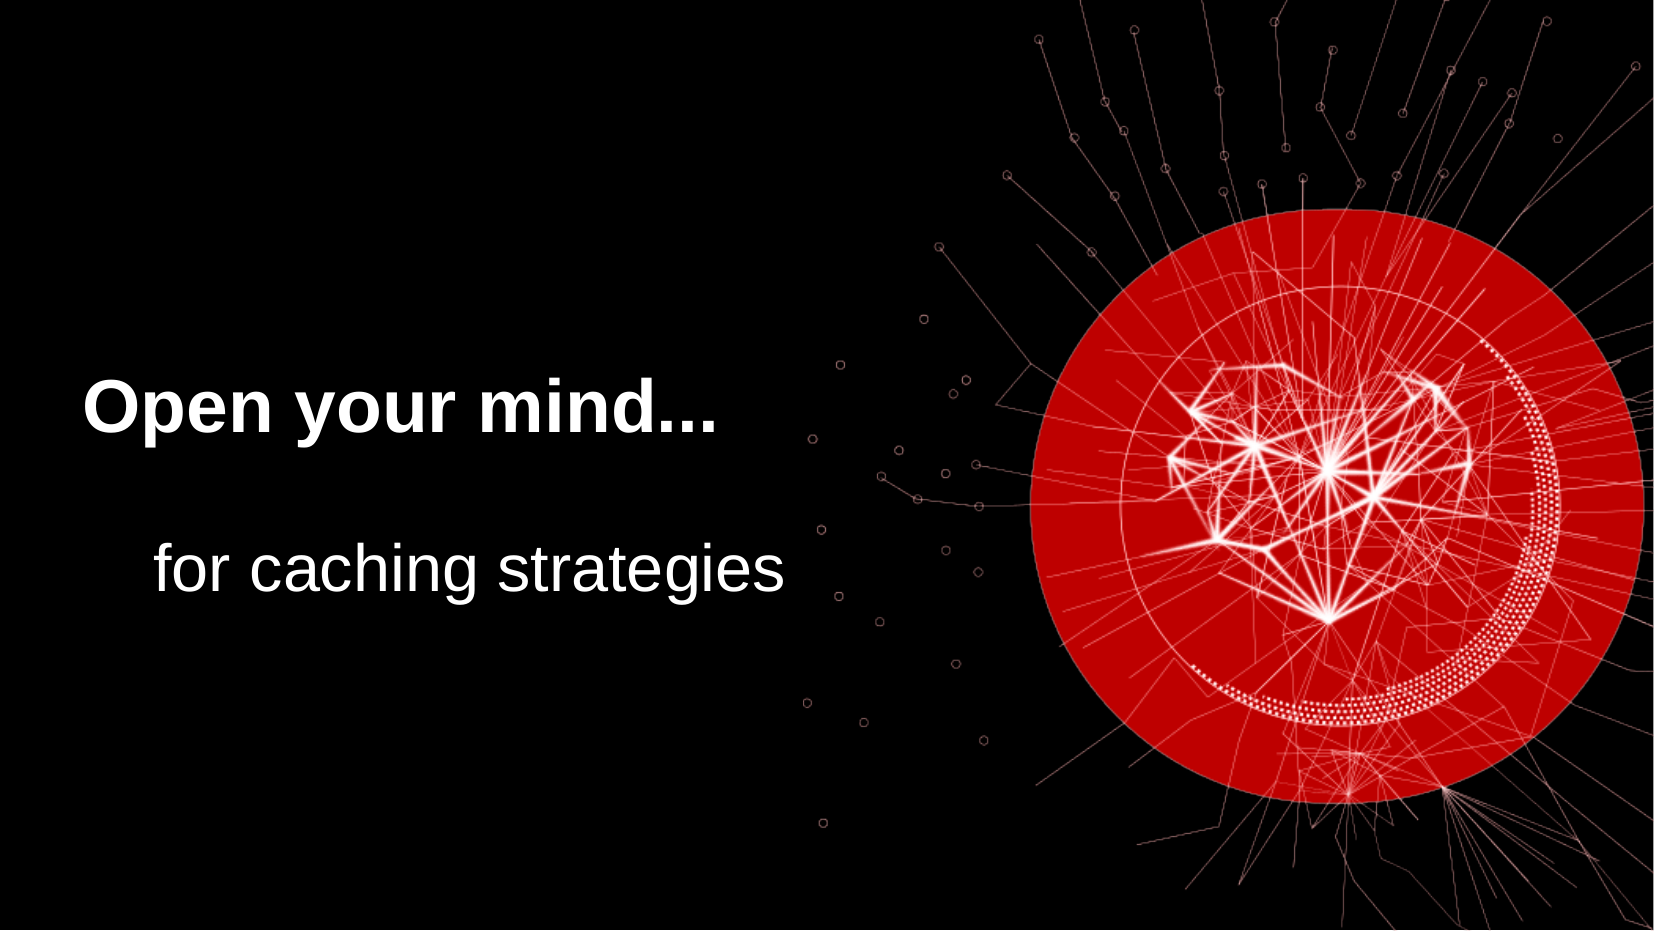

# Open your mind...
for caching strategies